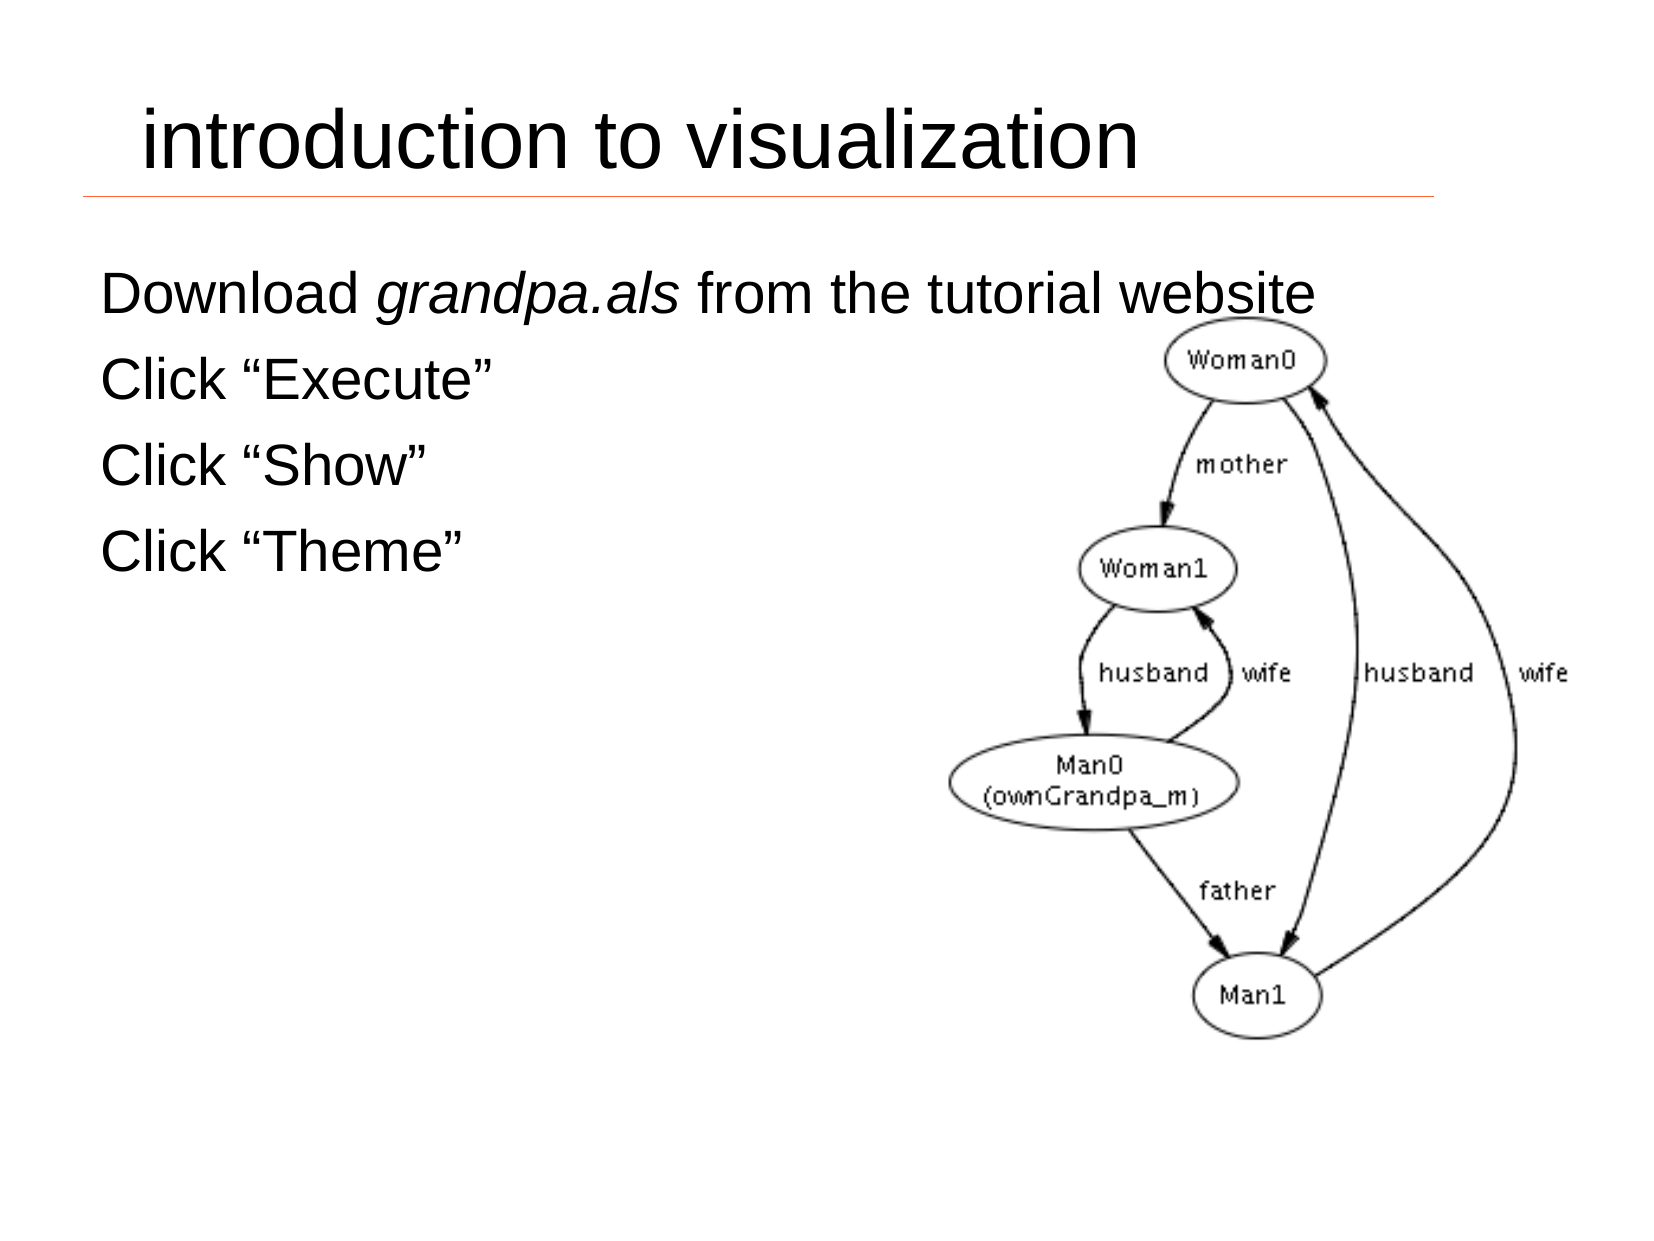

# introduction to visualization
Download grandpa.als from the tutorial website
Click “Execute”
Click “Show”
Click “Theme”